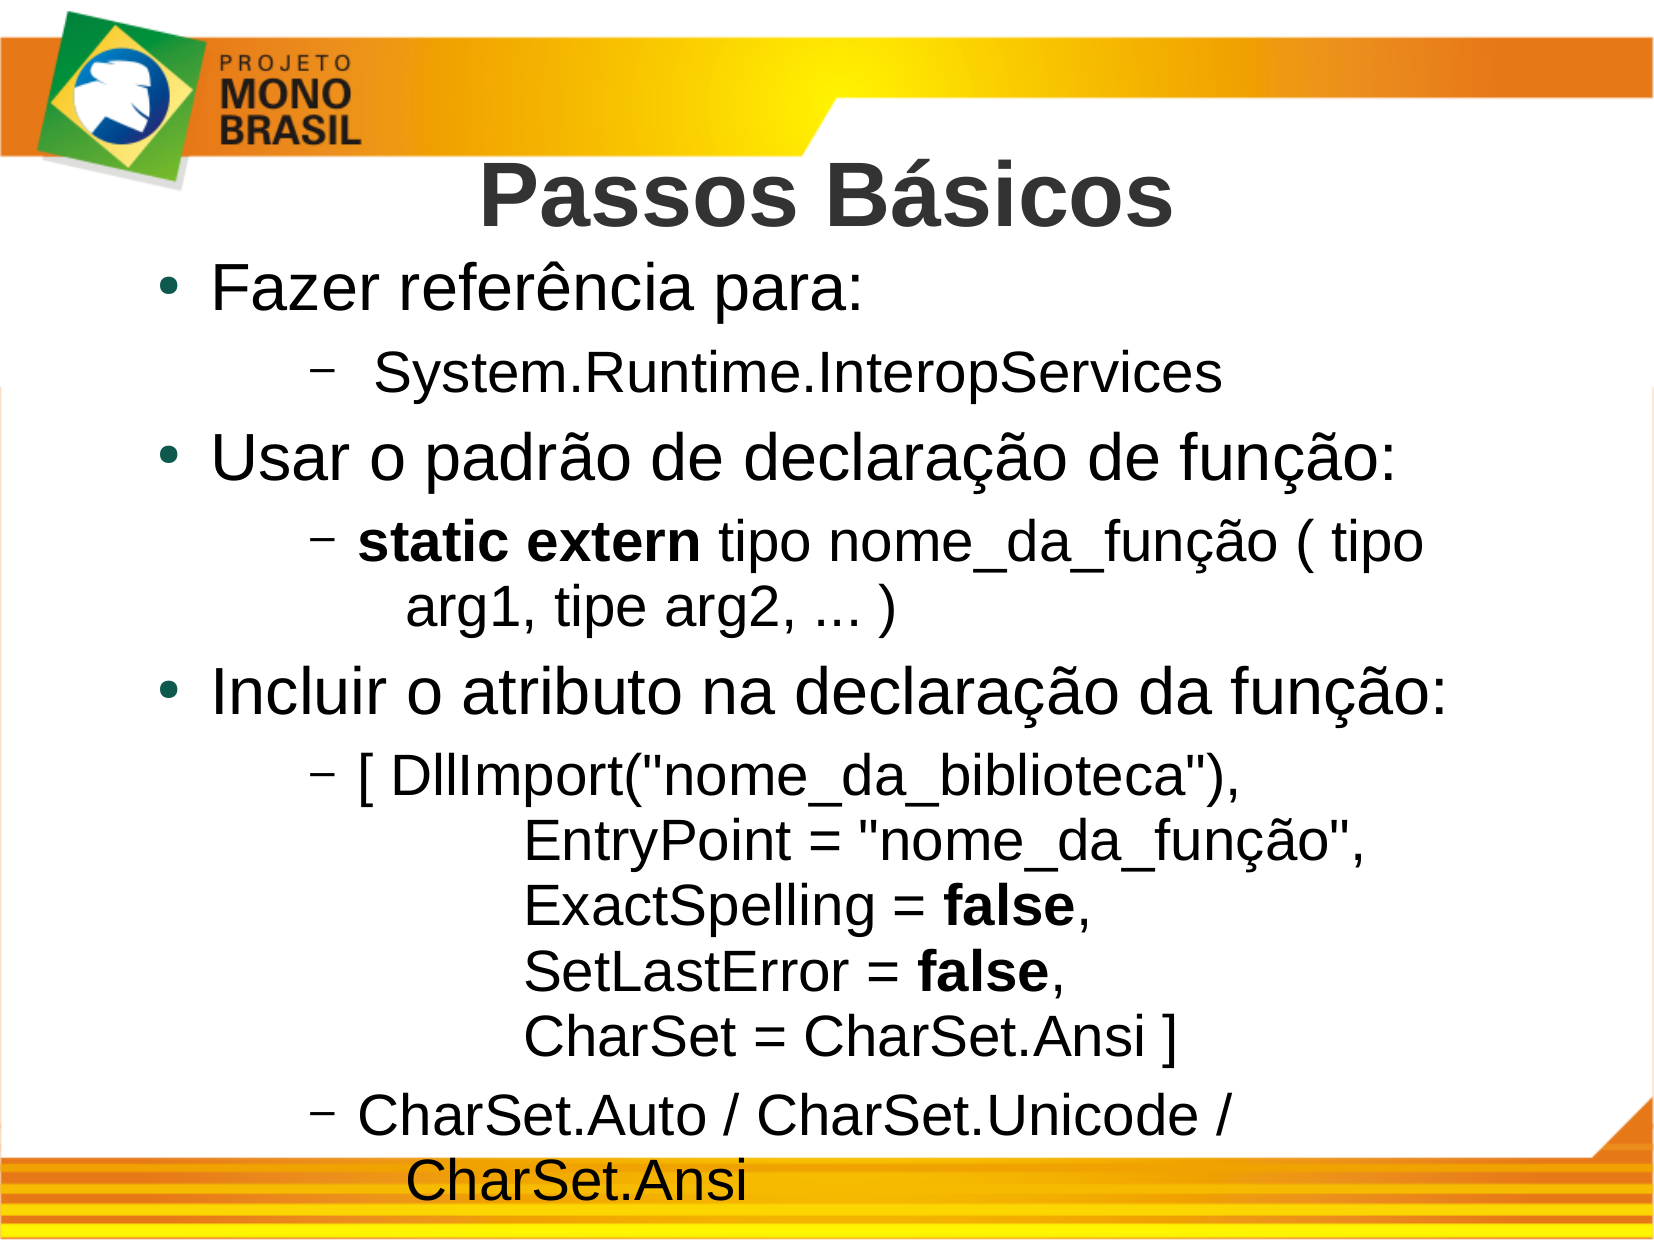

# Passos Básicos
Fazer referência para:
 System.Runtime.InteropServices
Usar o padrão de declaração de função:
static extern tipo nome_da_função ( tipo arg1, tipe arg2, ... )
Incluir o atributo na declaração da função:
[ DllImport("nome_da_biblioteca"),
	EntryPoint = "nome_da_função",
	ExactSpelling = false,
	SetLastError = false,
	CharSet = CharSet.Ansi ]
CharSet.Auto / CharSet.Unicode / CharSet.Ansi